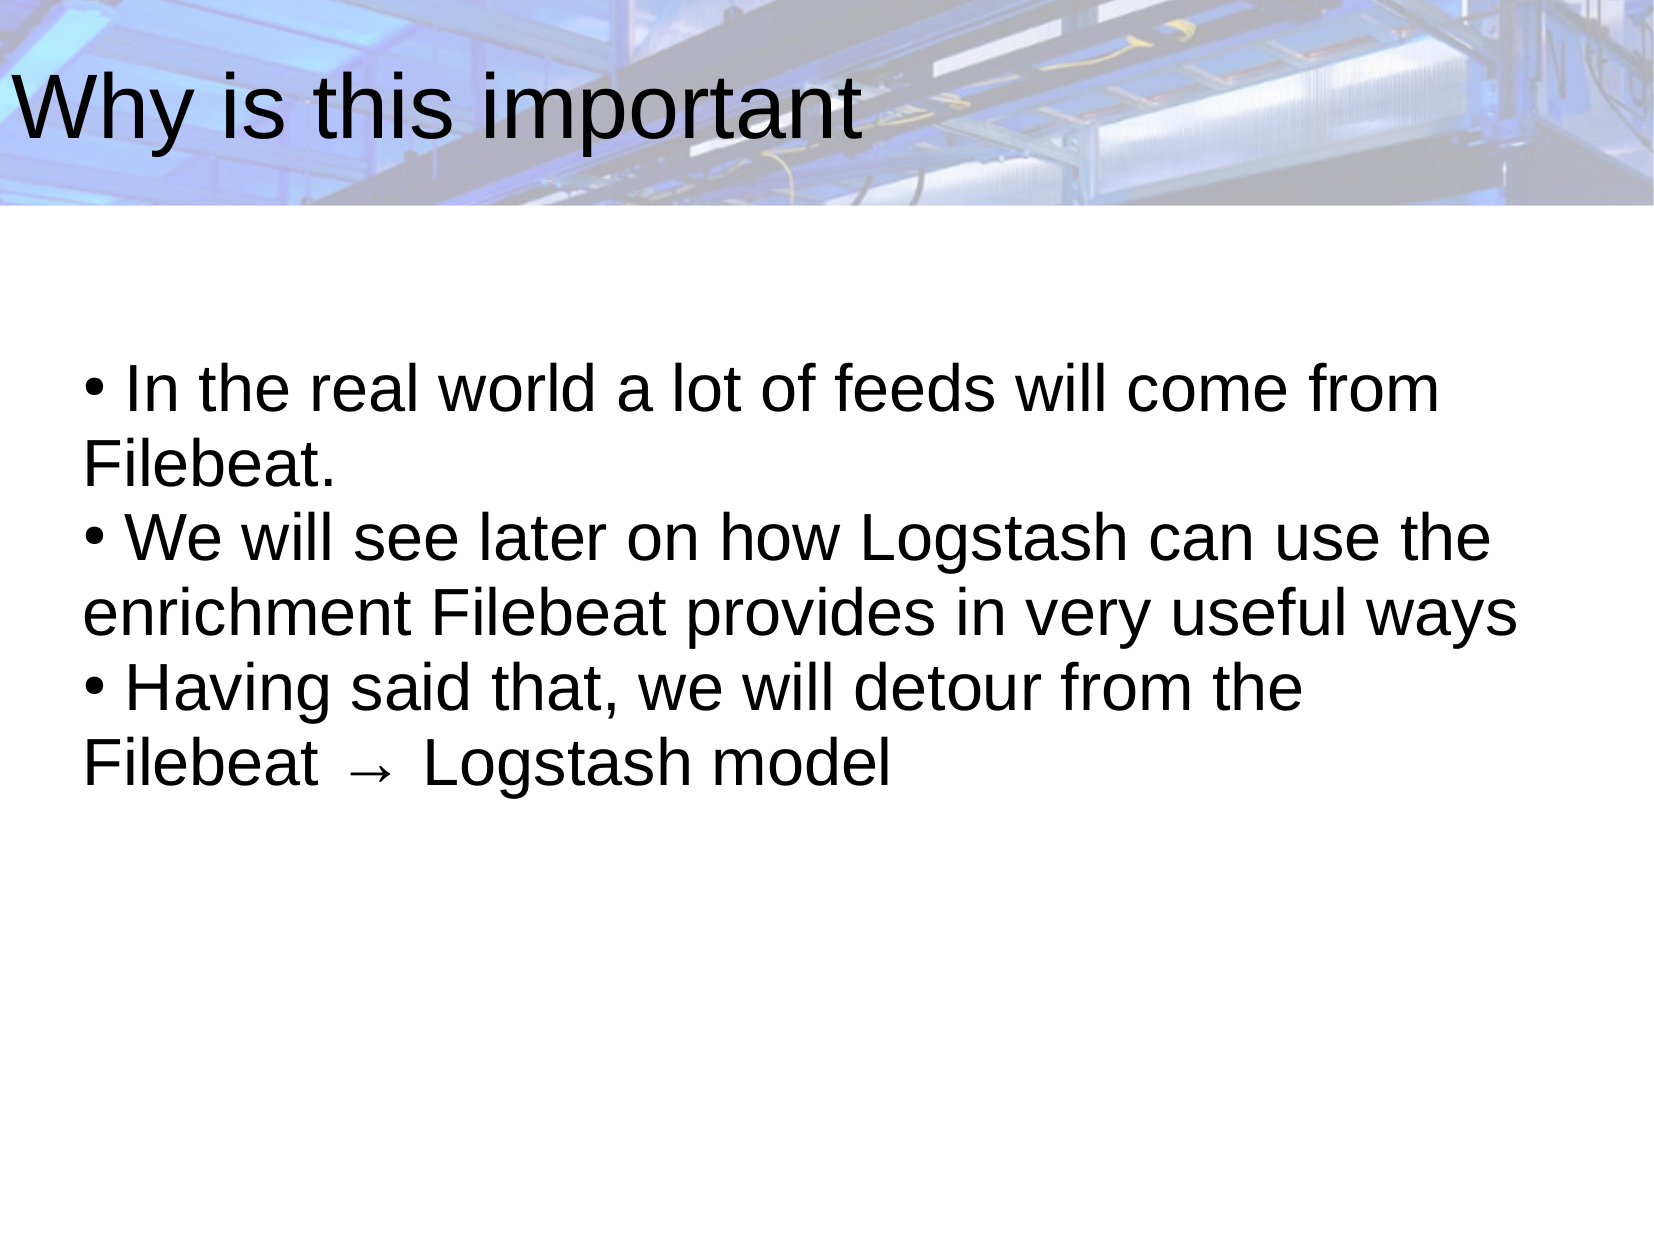

# Why is this important
 In the real world a lot of feeds will come from Filebeat.
 We will see later on how Logstash can use the enrichment Filebeat provides in very useful ways
 Having said that, we will detour from the Filebeat → Logstash model